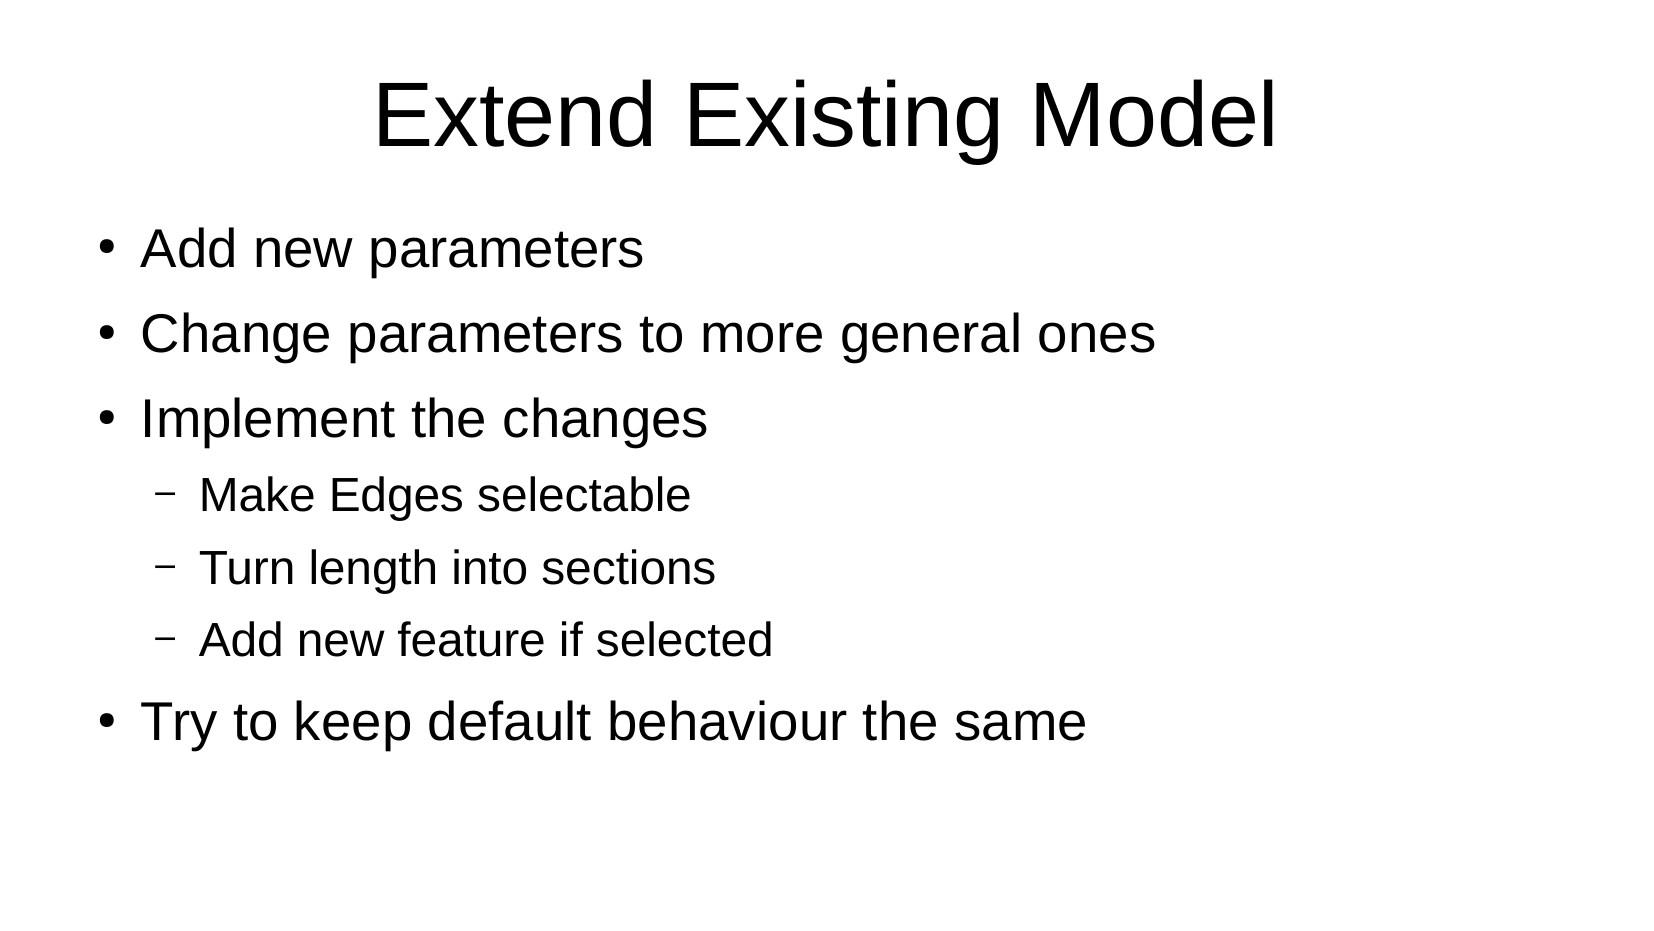

# Extend Existing Model
Add new parameters
Change parameters to more general ones
Implement the changes
Make Edges selectable
Turn length into sections
Add new feature if selected
Try to keep default behaviour the same